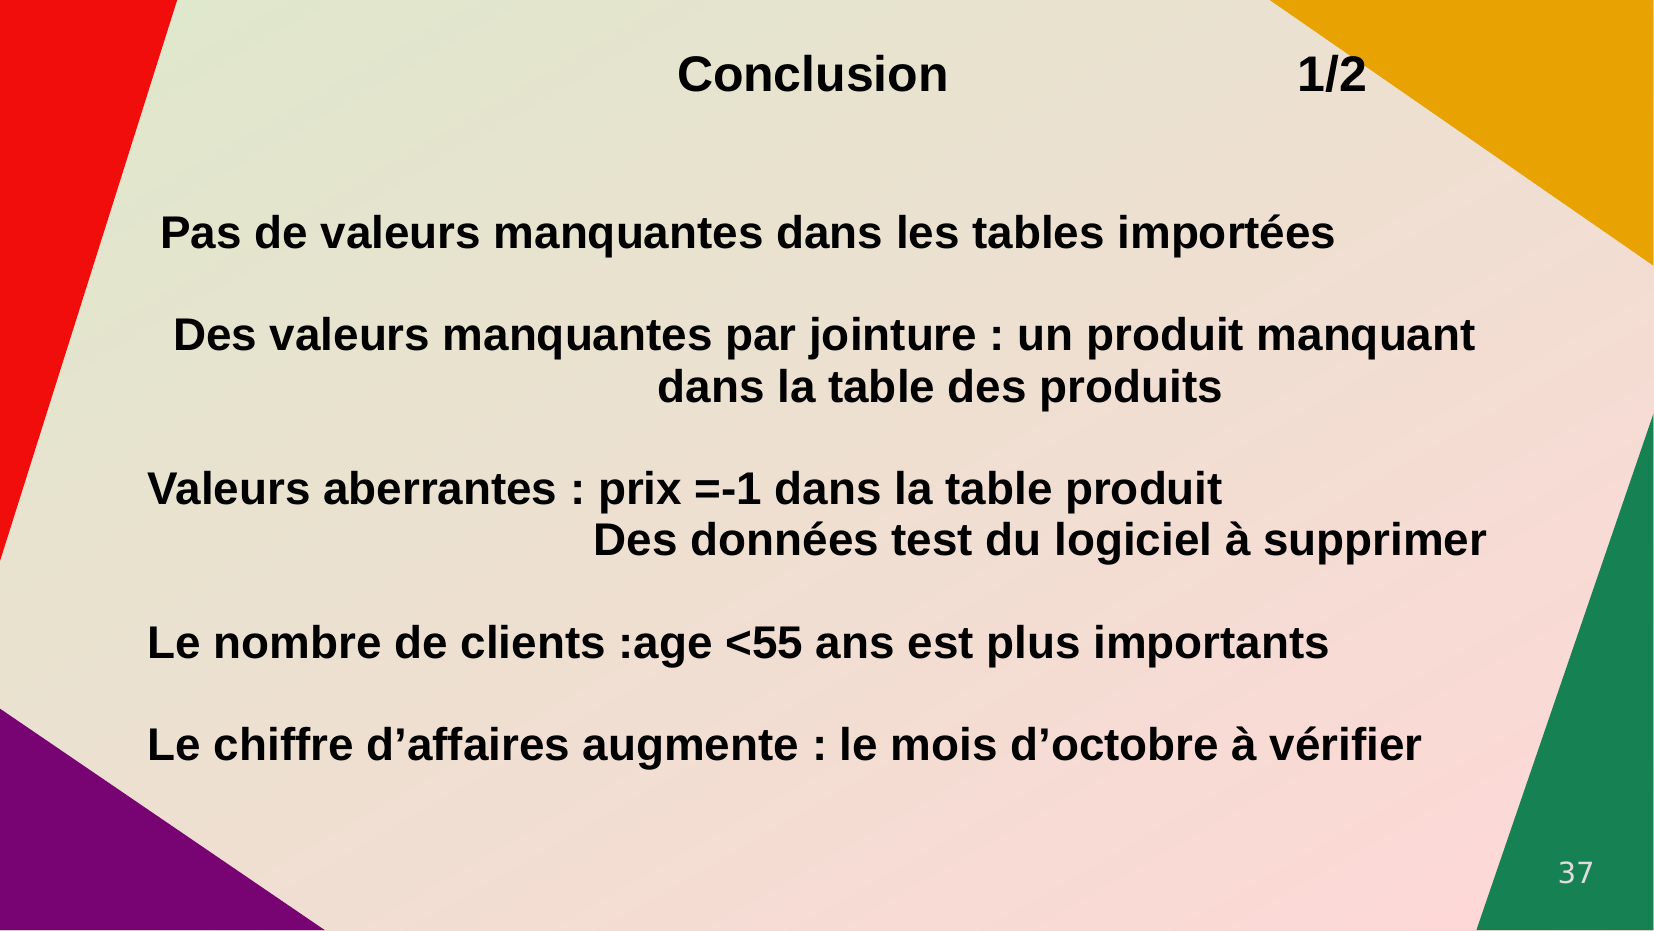

# Conclusion 1/2
 Pas de valeurs manquantes dans les tables importées
 Des valeurs manquantes par jointure : un produit manquant
 dans la table des produits
Valeurs aberrantes : prix =-1 dans la table produit
 Des données test du logiciel à supprimer
Le nombre de clients :age <55 ans est plus importants
Le chiffre d’affaires augmente : le mois d’octobre à vérifier
37